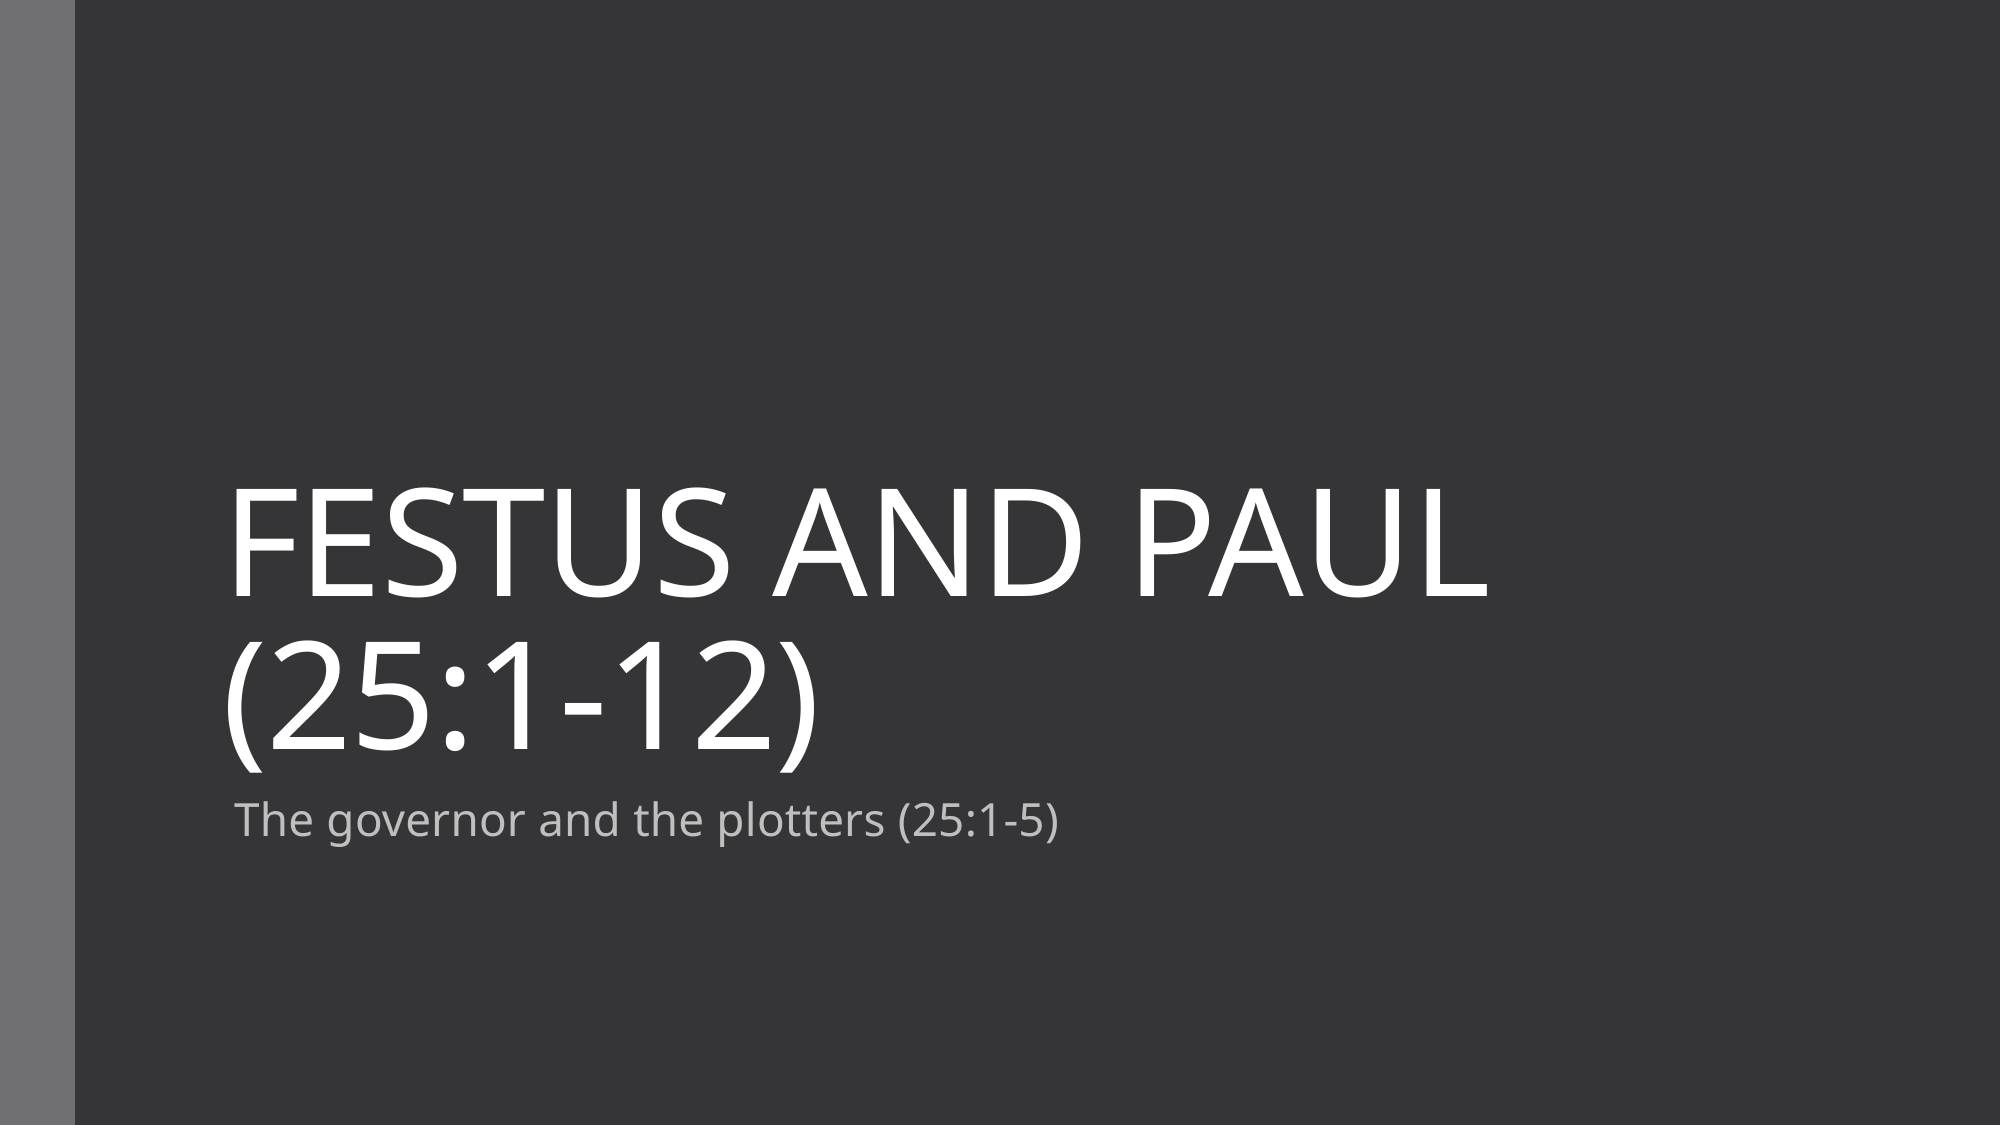

# FESTUS AND PAUL (25:1-12)
 The governor and the plotters (25:1-5)